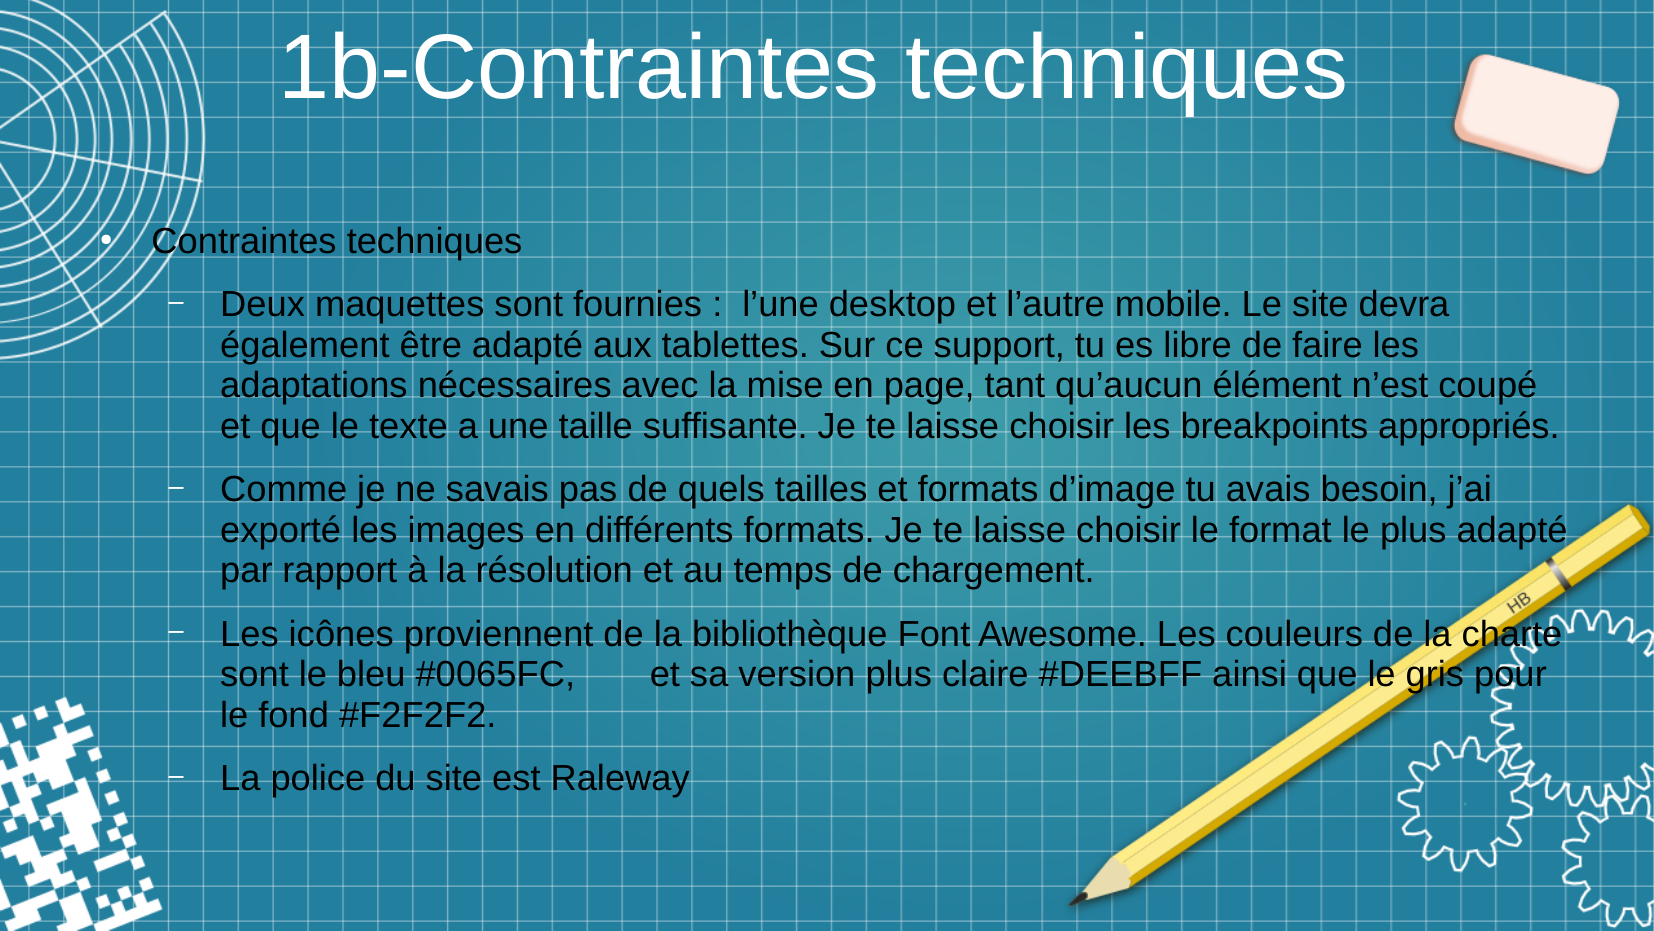

# 1b-Contraintes techniques
Contraintes techniques
Deux maquettes sont fournies : l’une desktop et l’autre mobile. Le site devra également être adapté aux tablettes. Sur ce support, tu es libre de faire les adaptations nécessaires avec la mise en page, tant qu’aucun élément n’est coupé et que le texte a une taille suffisante. Je te laisse choisir les breakpoints appropriés.
Comme je ne savais pas de quels tailles et formats d’image tu avais besoin, j’ai exporté les images en différents formats. Je te laisse choisir le format le plus adapté par rapport à la résolution et au temps de chargement.
Les icônes proviennent de la bibliothèque Font Awesome. Les couleurs de la charte sont le bleu #0065FC, 	et sa version plus claire #DEEBFF ainsi que le gris pour le fond #F2F2F2.
La police du site est Raleway